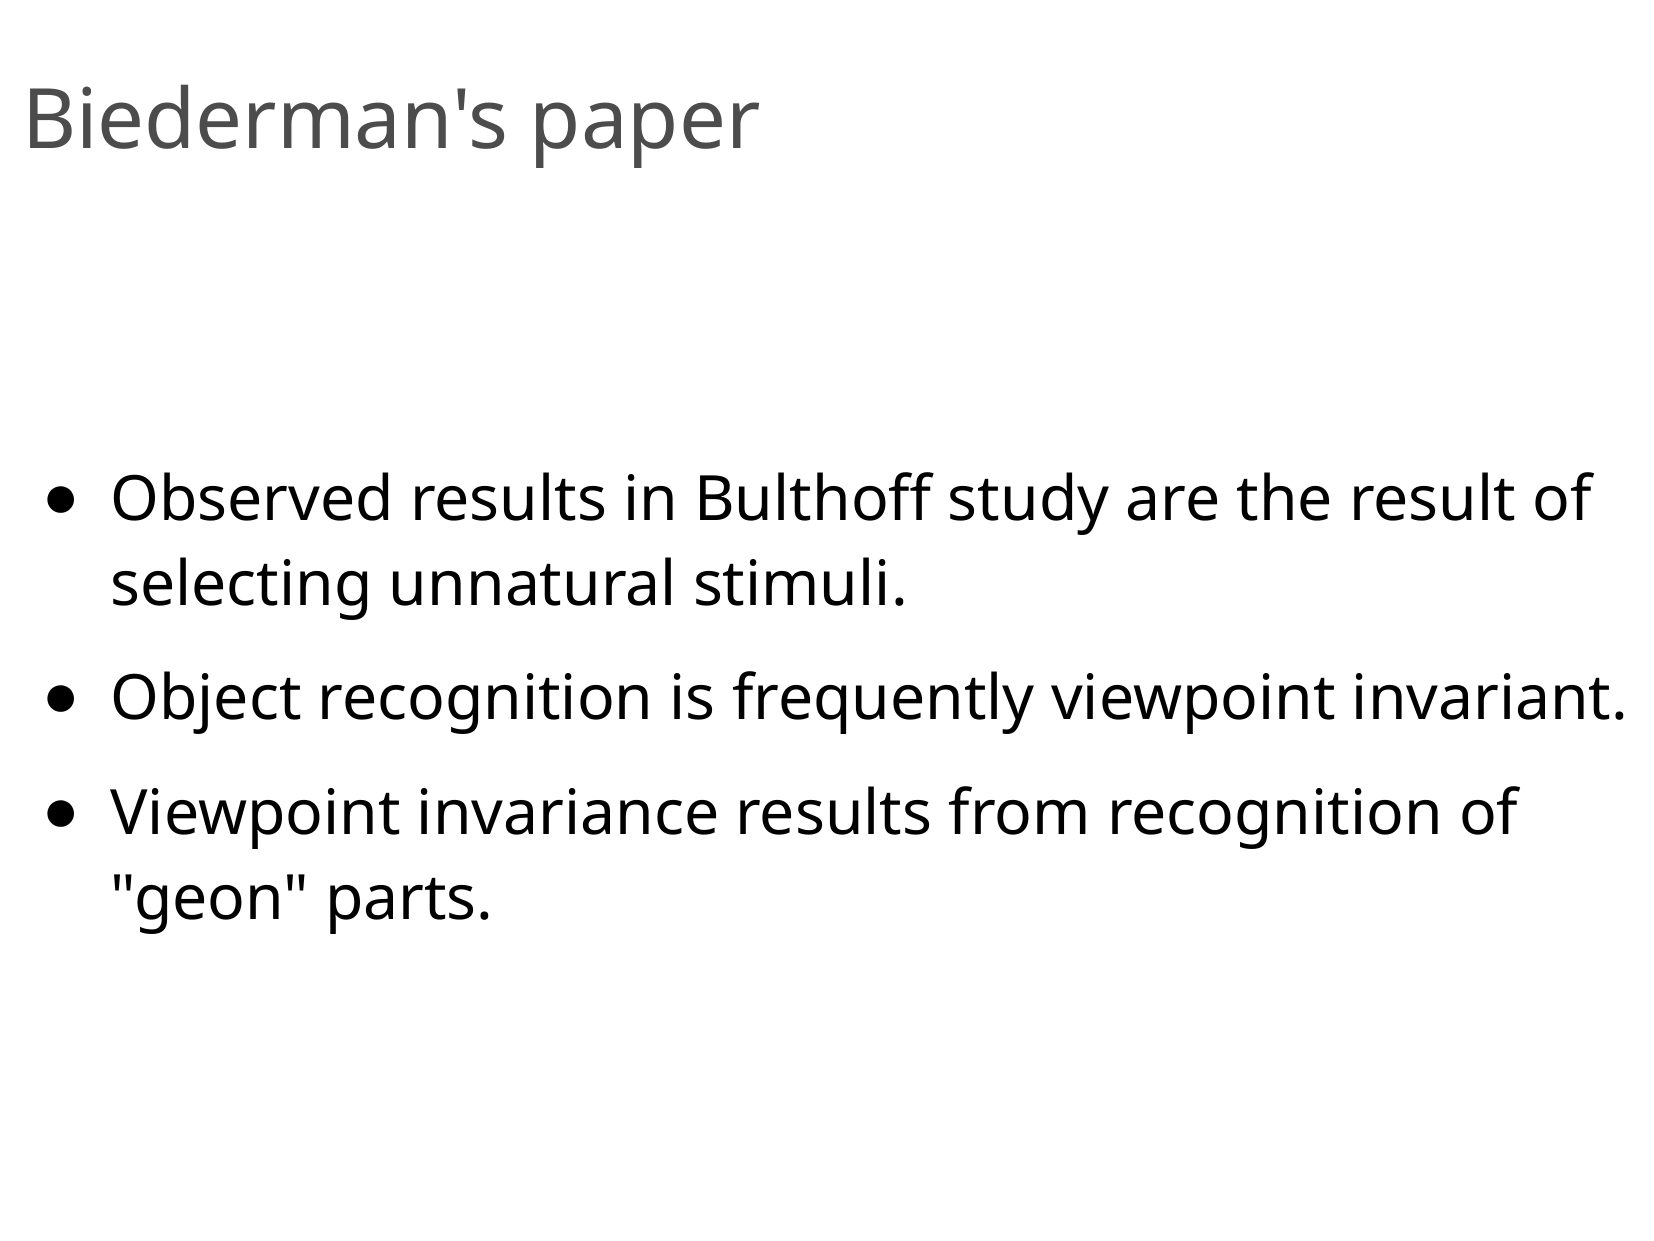

# Biederman's paper
Observed results in Bulthoff study are the result of selecting unnatural stimuli.
Object recognition is frequently viewpoint invariant.
Viewpoint invariance results from recognition of "geon" parts.